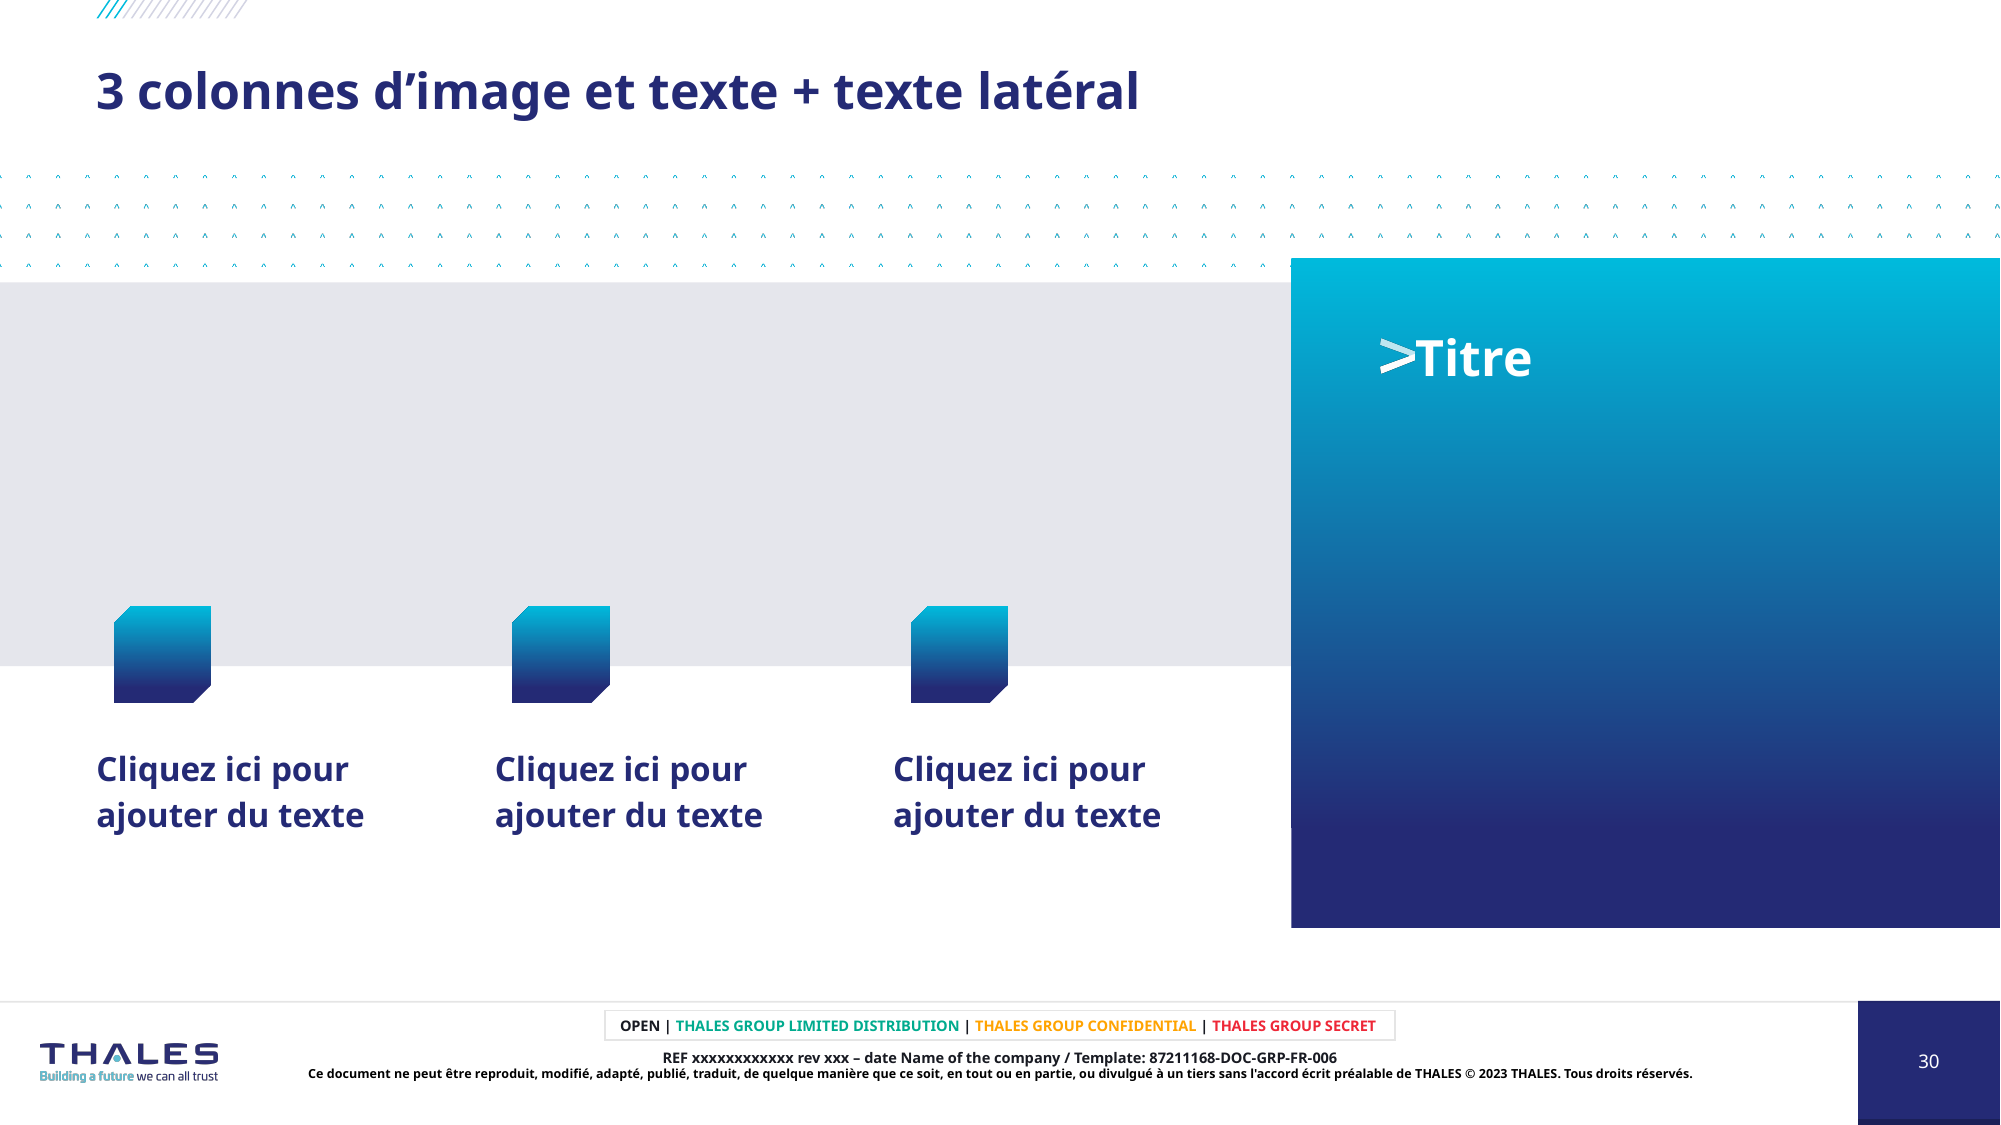

# 3 colonnes d’image et texte + texte latéral
Titre
Cliquez ici pour ajouter du texte
Cliquez ici pour ajouter du texte
Cliquez ici pour ajouter du texte